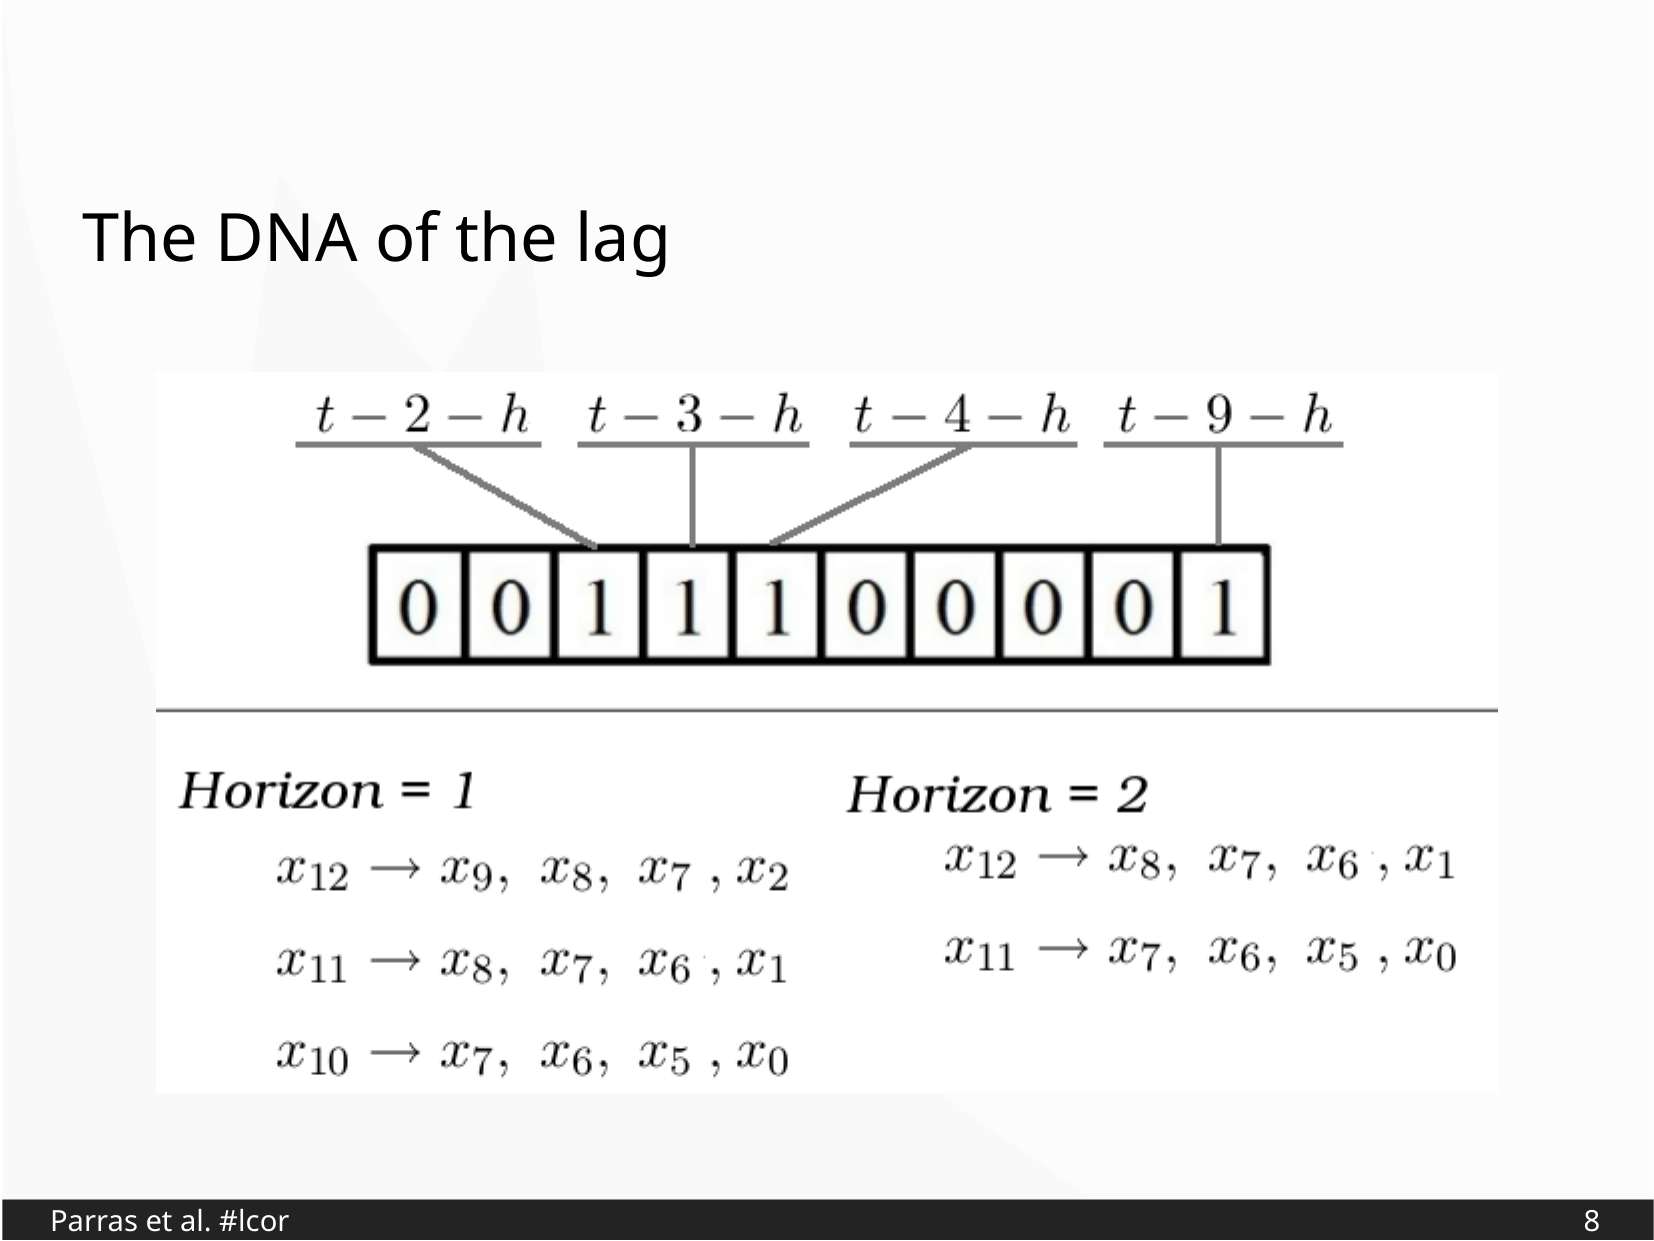

# The DNA of the lag
Parras et al. #lcor
8